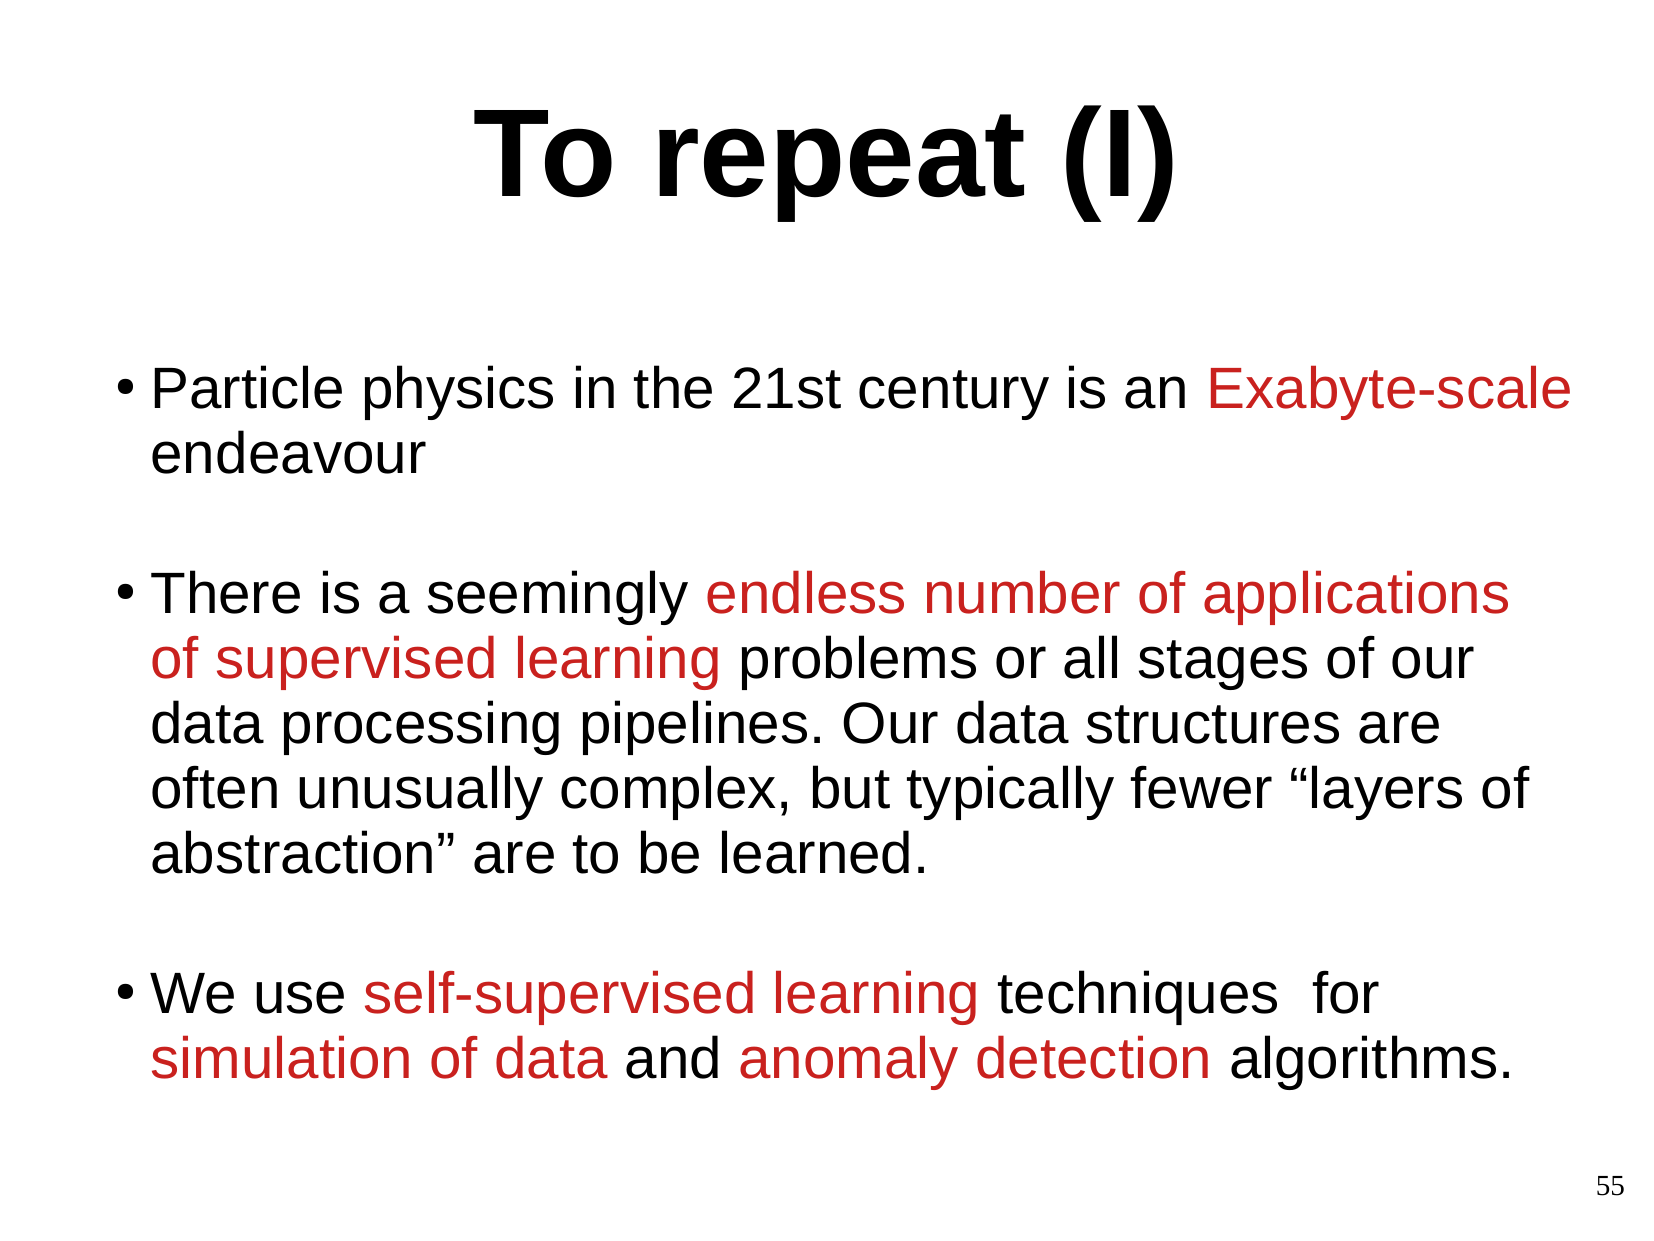

# To repeat (I)
Particle physics in the 21st century is an Exabyte-scale endeavour
There is a seemingly endless number of applications of supervised learning problems or all stages of our data processing pipelines. Our data structures are often unusually complex, but typically fewer “layers of abstraction” are to be learned.
We use self-supervised learning techniques for
simulation of data and anomaly detection algorithms.
55